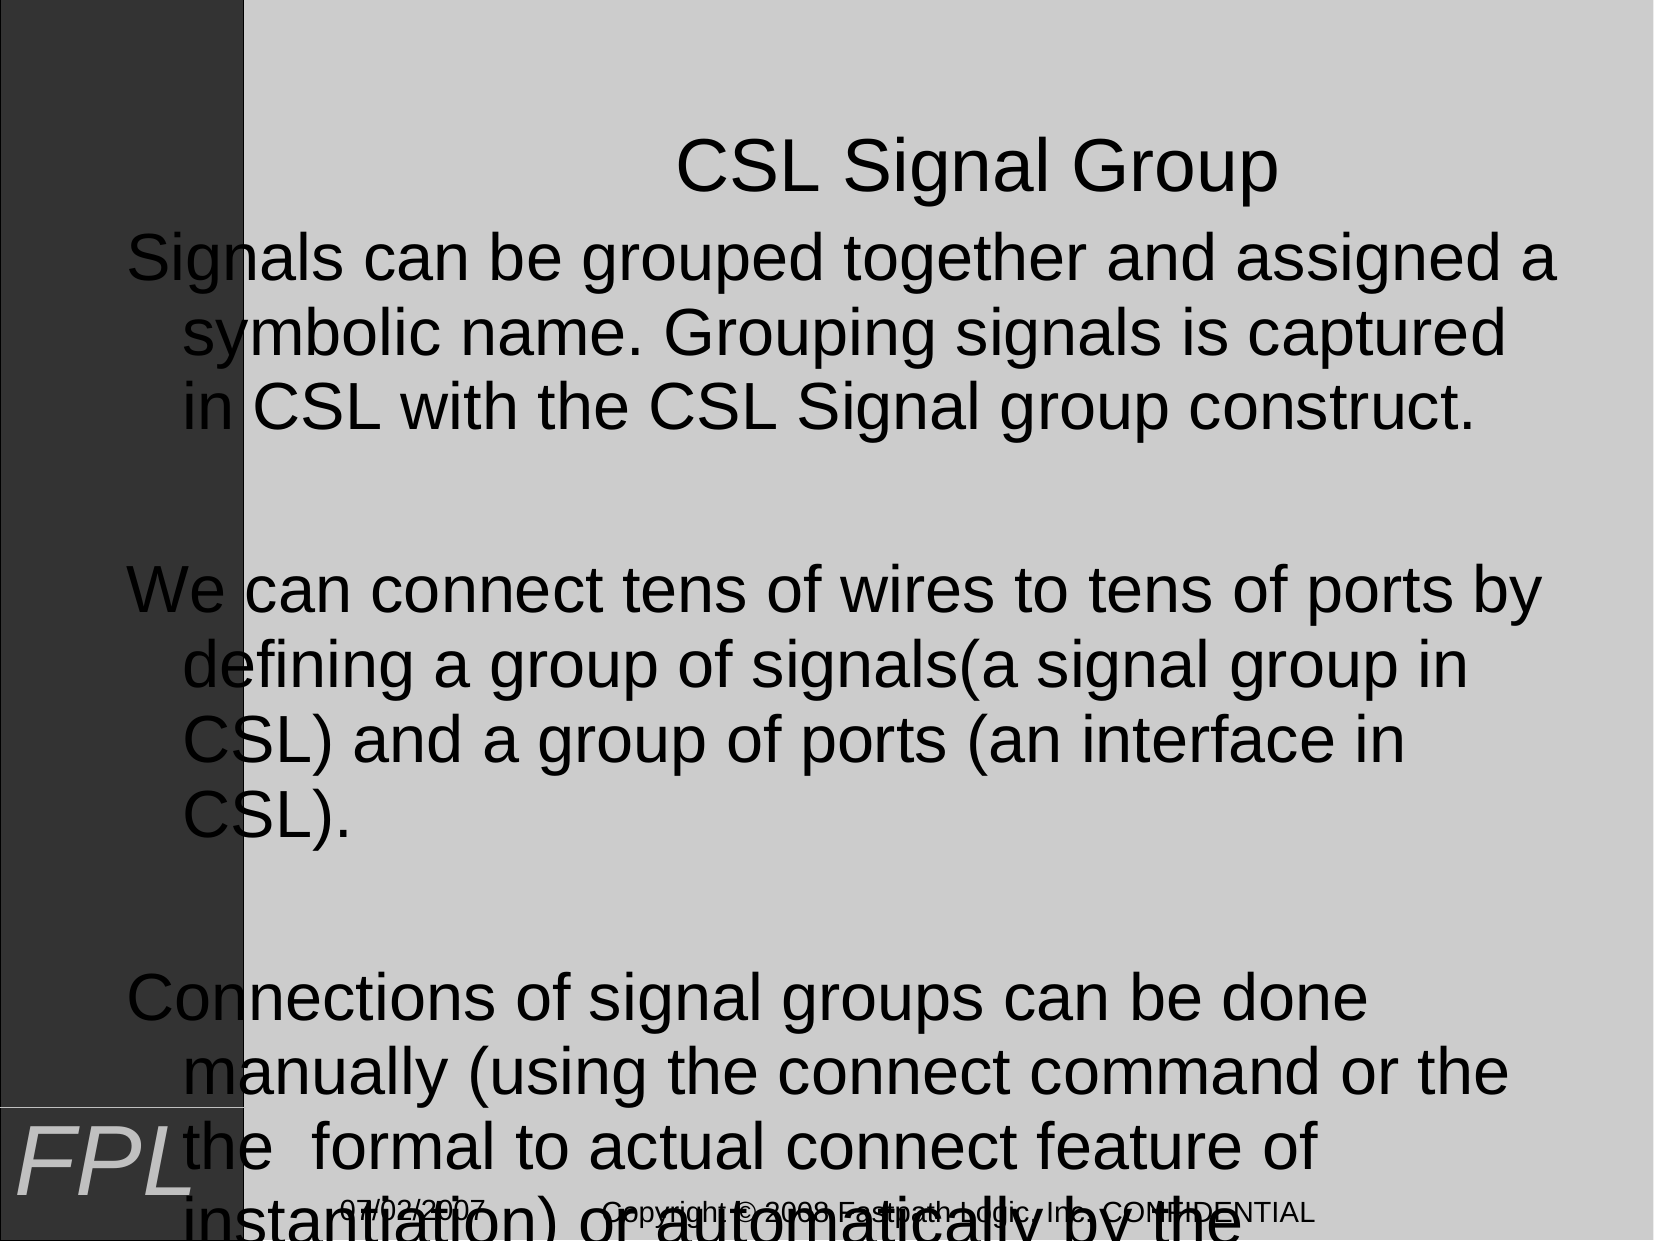

# CSL Signal Group
Signals can be grouped together and assigned a symbolic name. Grouping signals is captured in CSL with the CSL Signal group construct.
We can connect tens of wires to tens of ports by defining a group of signals(a signal group in CSL) and a group of ports (an interface in CSL).
Connections of signal groups can be done manually (using the connect command or the the formal to actual connect feature of instantiation) or automatically by the autorouter.
In the first and third case, the connection will be made taken into account the order in which signals or ports have been added to the group or interface respectively.
07/02/2007
© 2007 FASTPATH LOGIC INC.